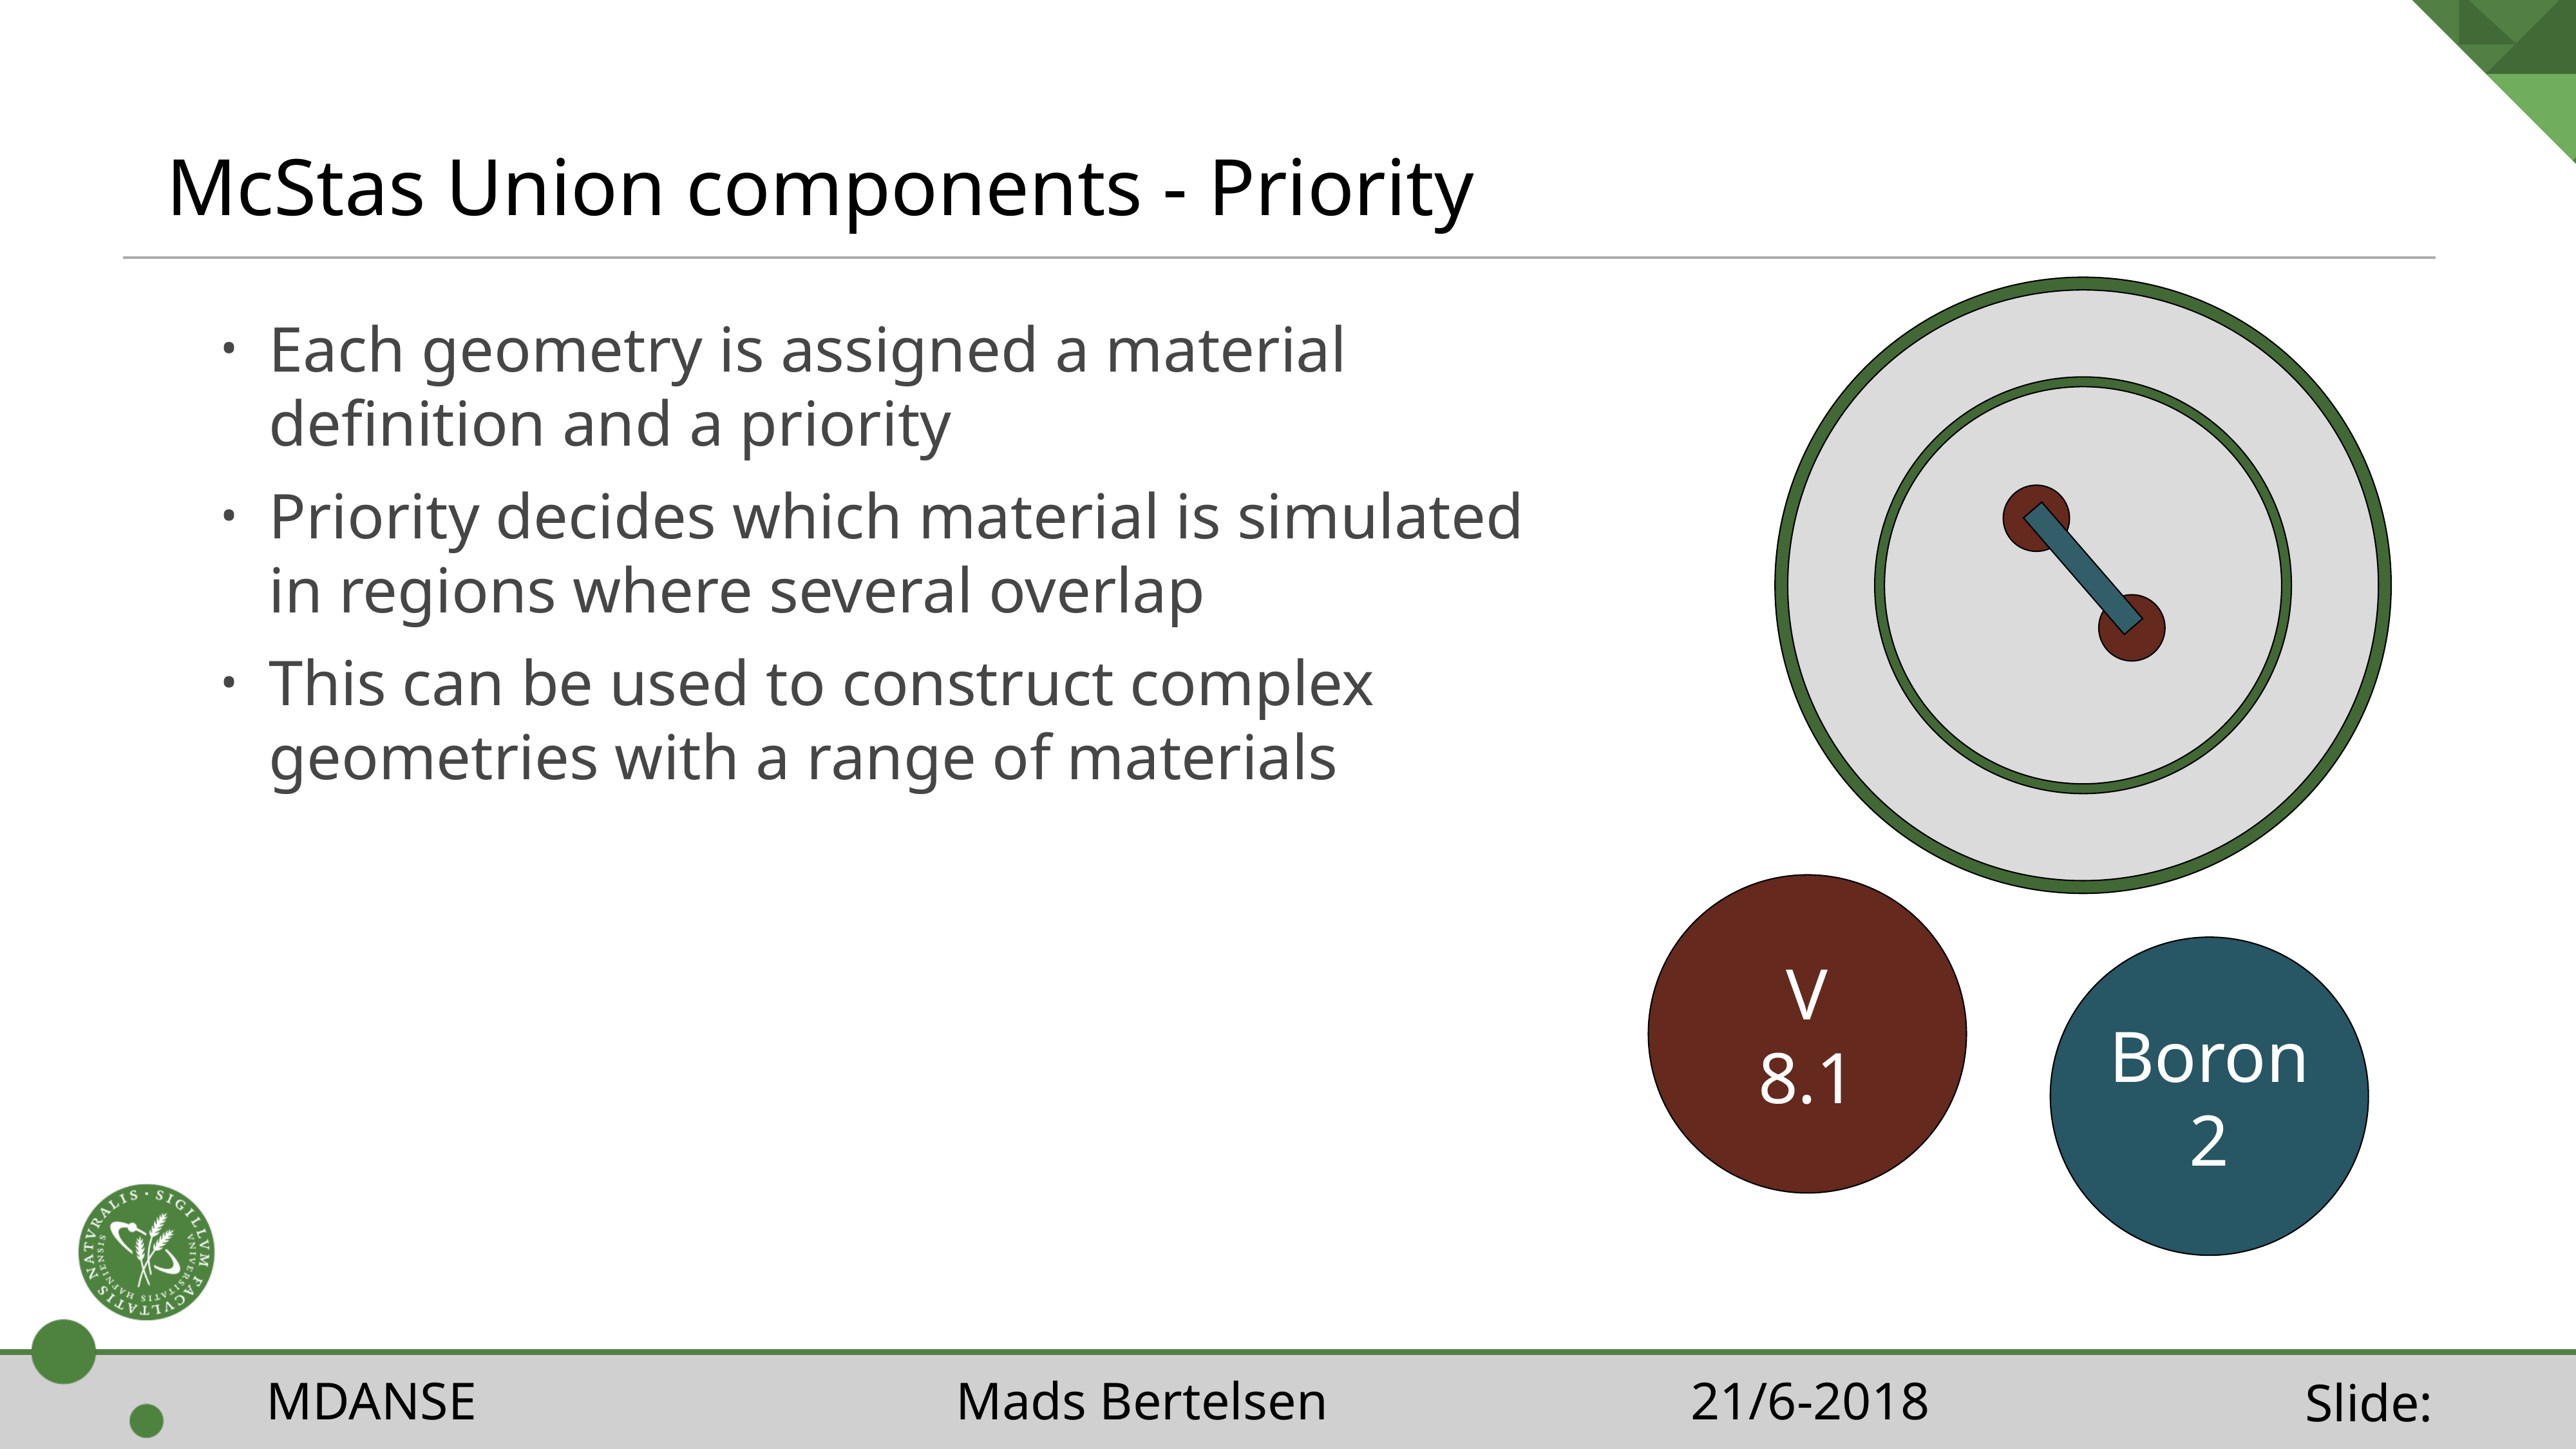

# McStas Union components - Priority
Each geometry is assigned a material definition and a priority
Priority decides which material is simulated in regions where several overlap
This can be used to construct complex geometries with a range of materials
Al
3.7
V
8.1
Boron
2